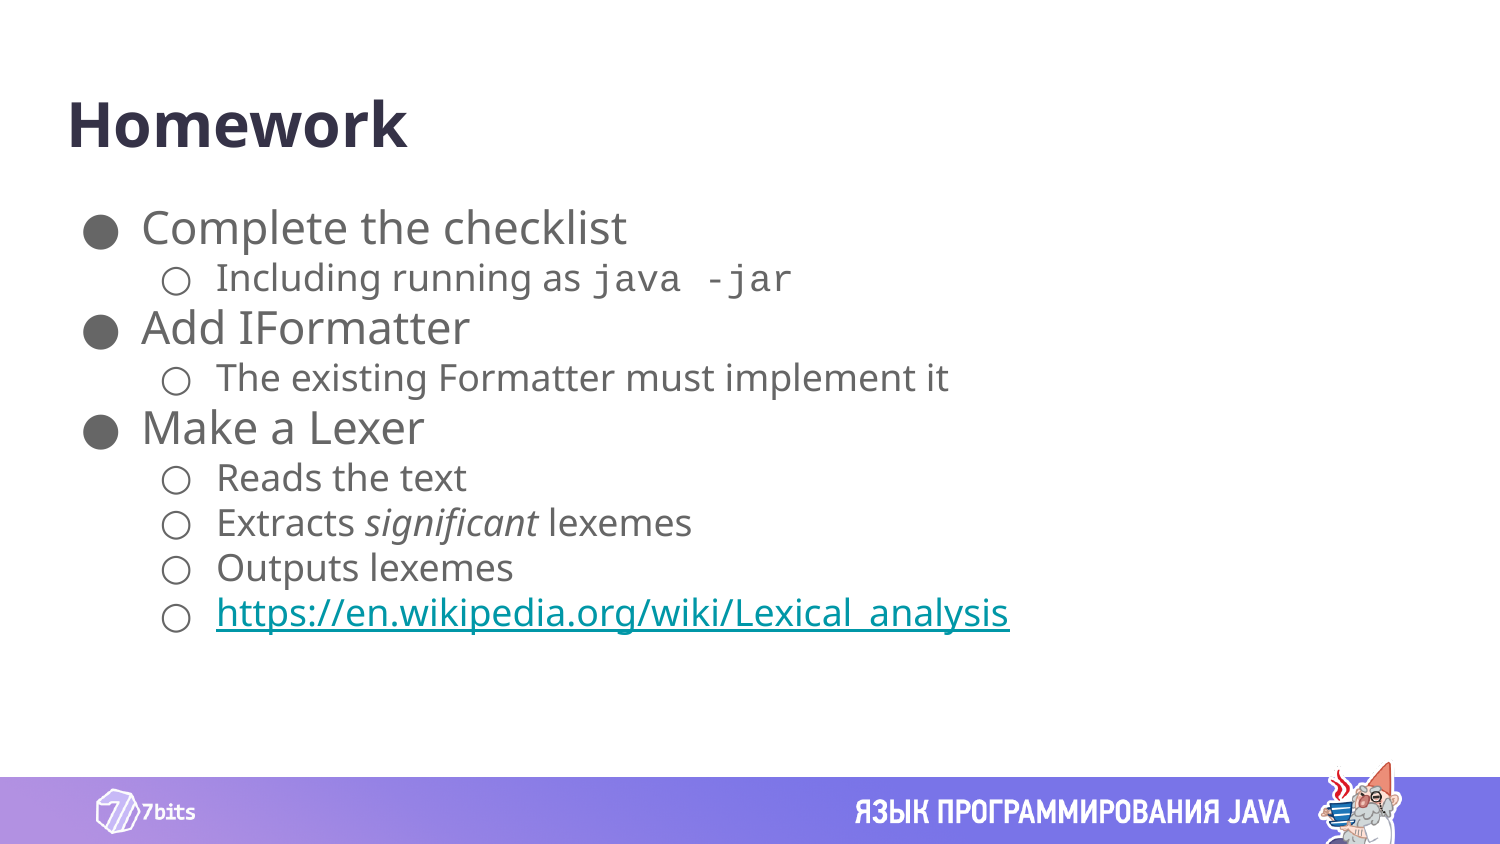

# Homework
Complete the checklist
Including running as java -jar
Add IFormatter
The existing Formatter must implement it
Make a Lexer
Reads the text
Extracts significant lexemes
Outputs lexemes
https://en.wikipedia.org/wiki/Lexical_analysis